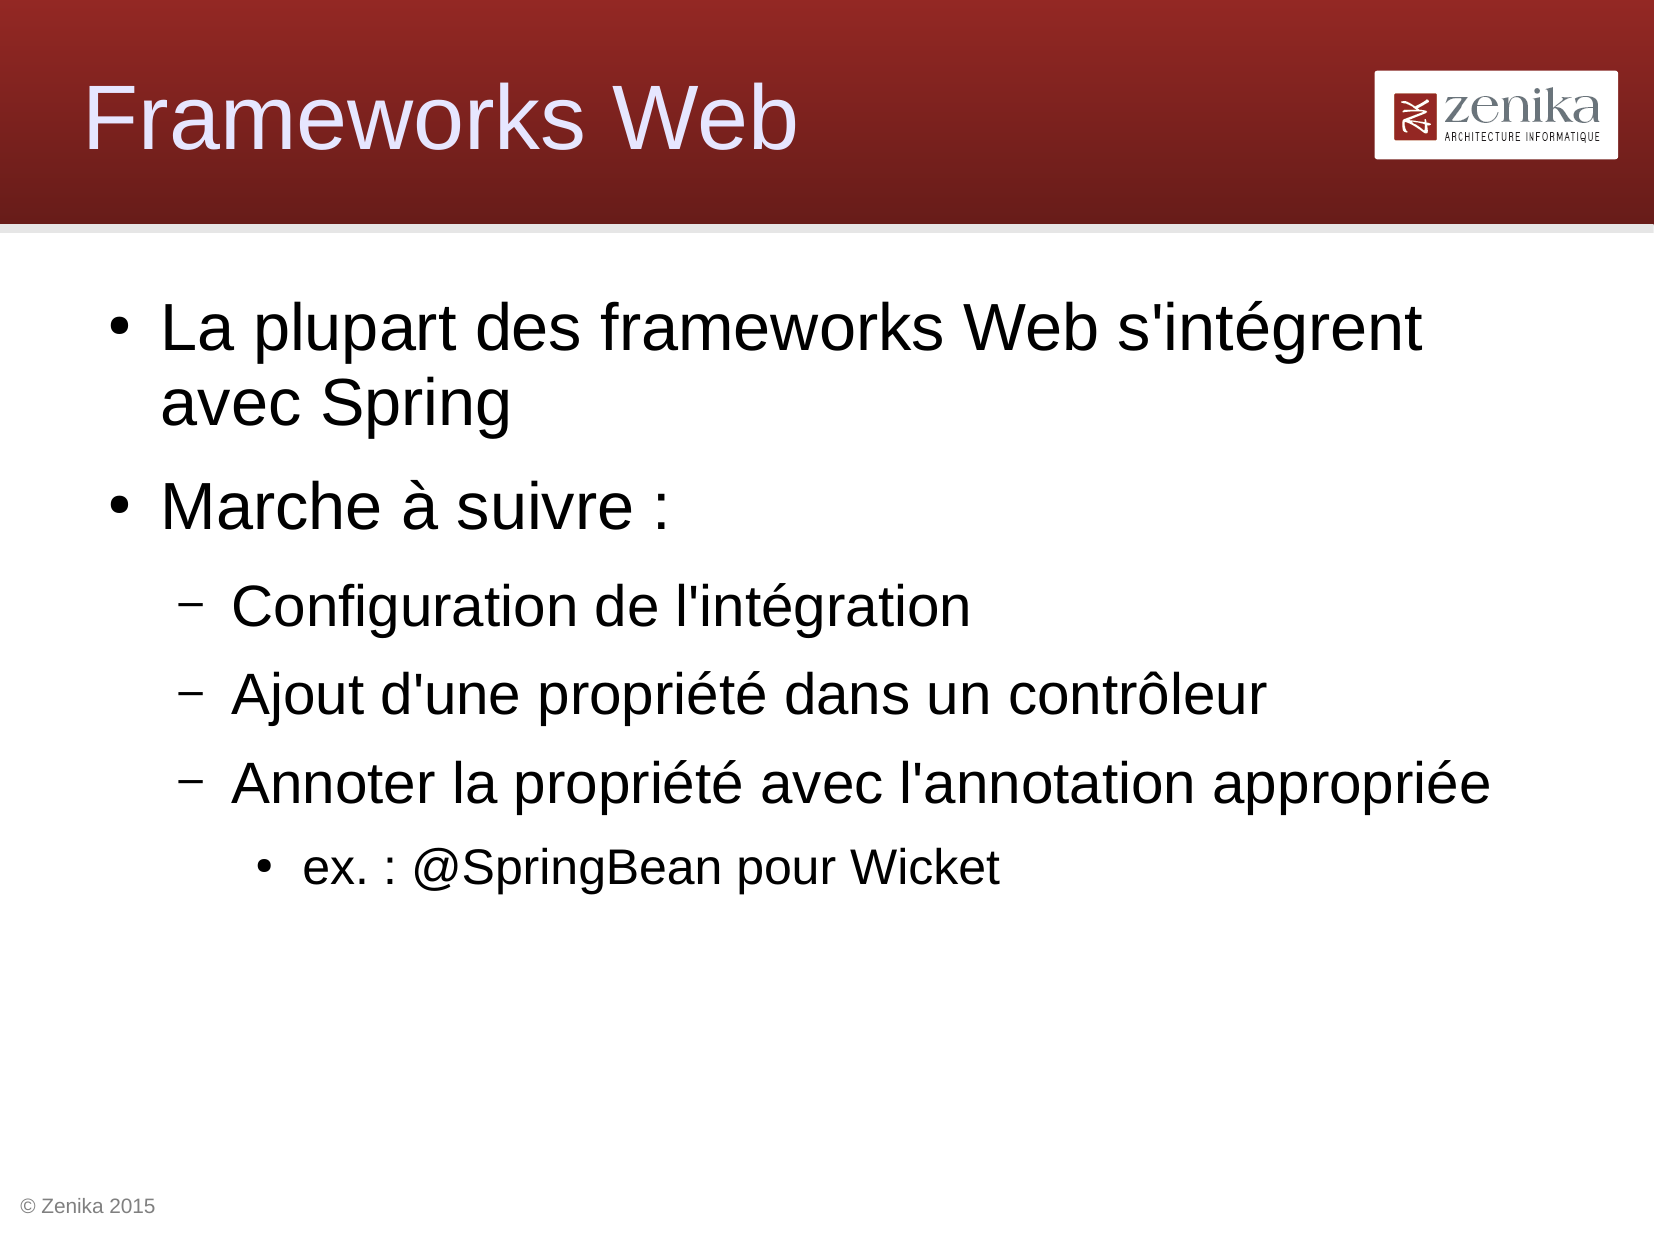

# Frameworks Web
La plupart des frameworks Web s'intégrent avec Spring
Marche à suivre :
Configuration de l'intégration
Ajout d'une propriété dans un contrôleur
Annoter la propriété avec l'annotation appropriée
ex. : @SpringBean pour Wicket